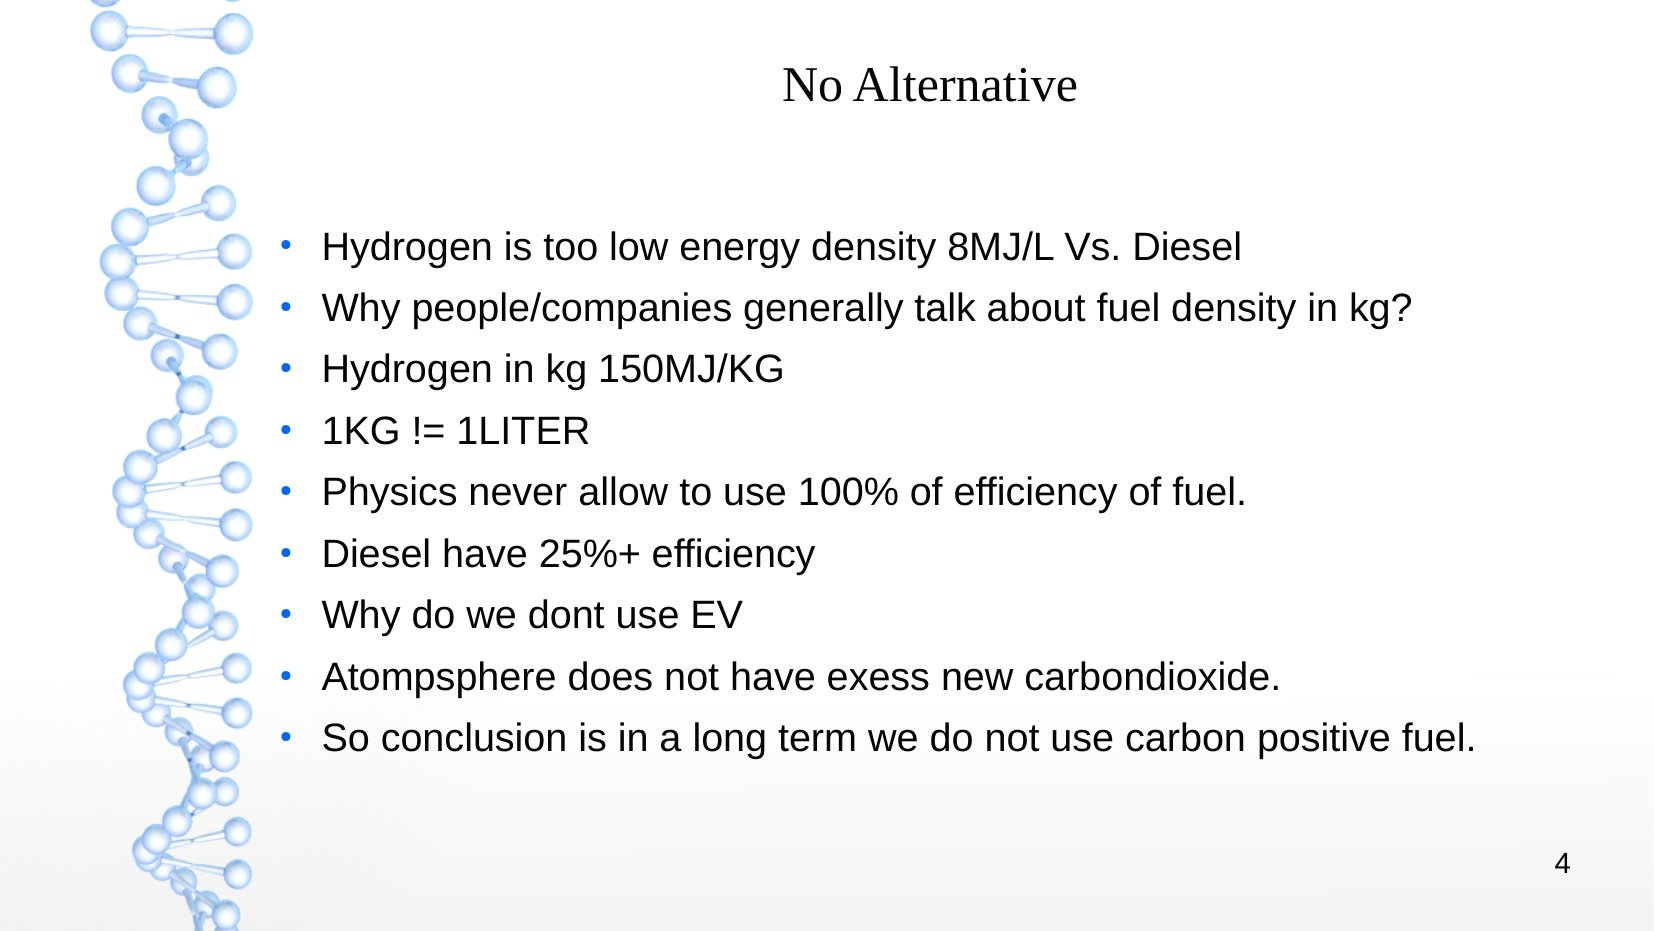

# No Alternative
Hydrogen is too low energy density 8MJ/L Vs. Diesel
Why people/companies generally talk about fuel density in kg?
Hydrogen in kg 150MJ/KG
1KG != 1LITER
Physics never allow to use 100% of efficiency of fuel.
Diesel have 25%+ efficiency
Why do we dont use EV
Atompsphere does not have exess new carbondioxide.
So conclusion is in a long term we do not use carbon positive fuel.
4